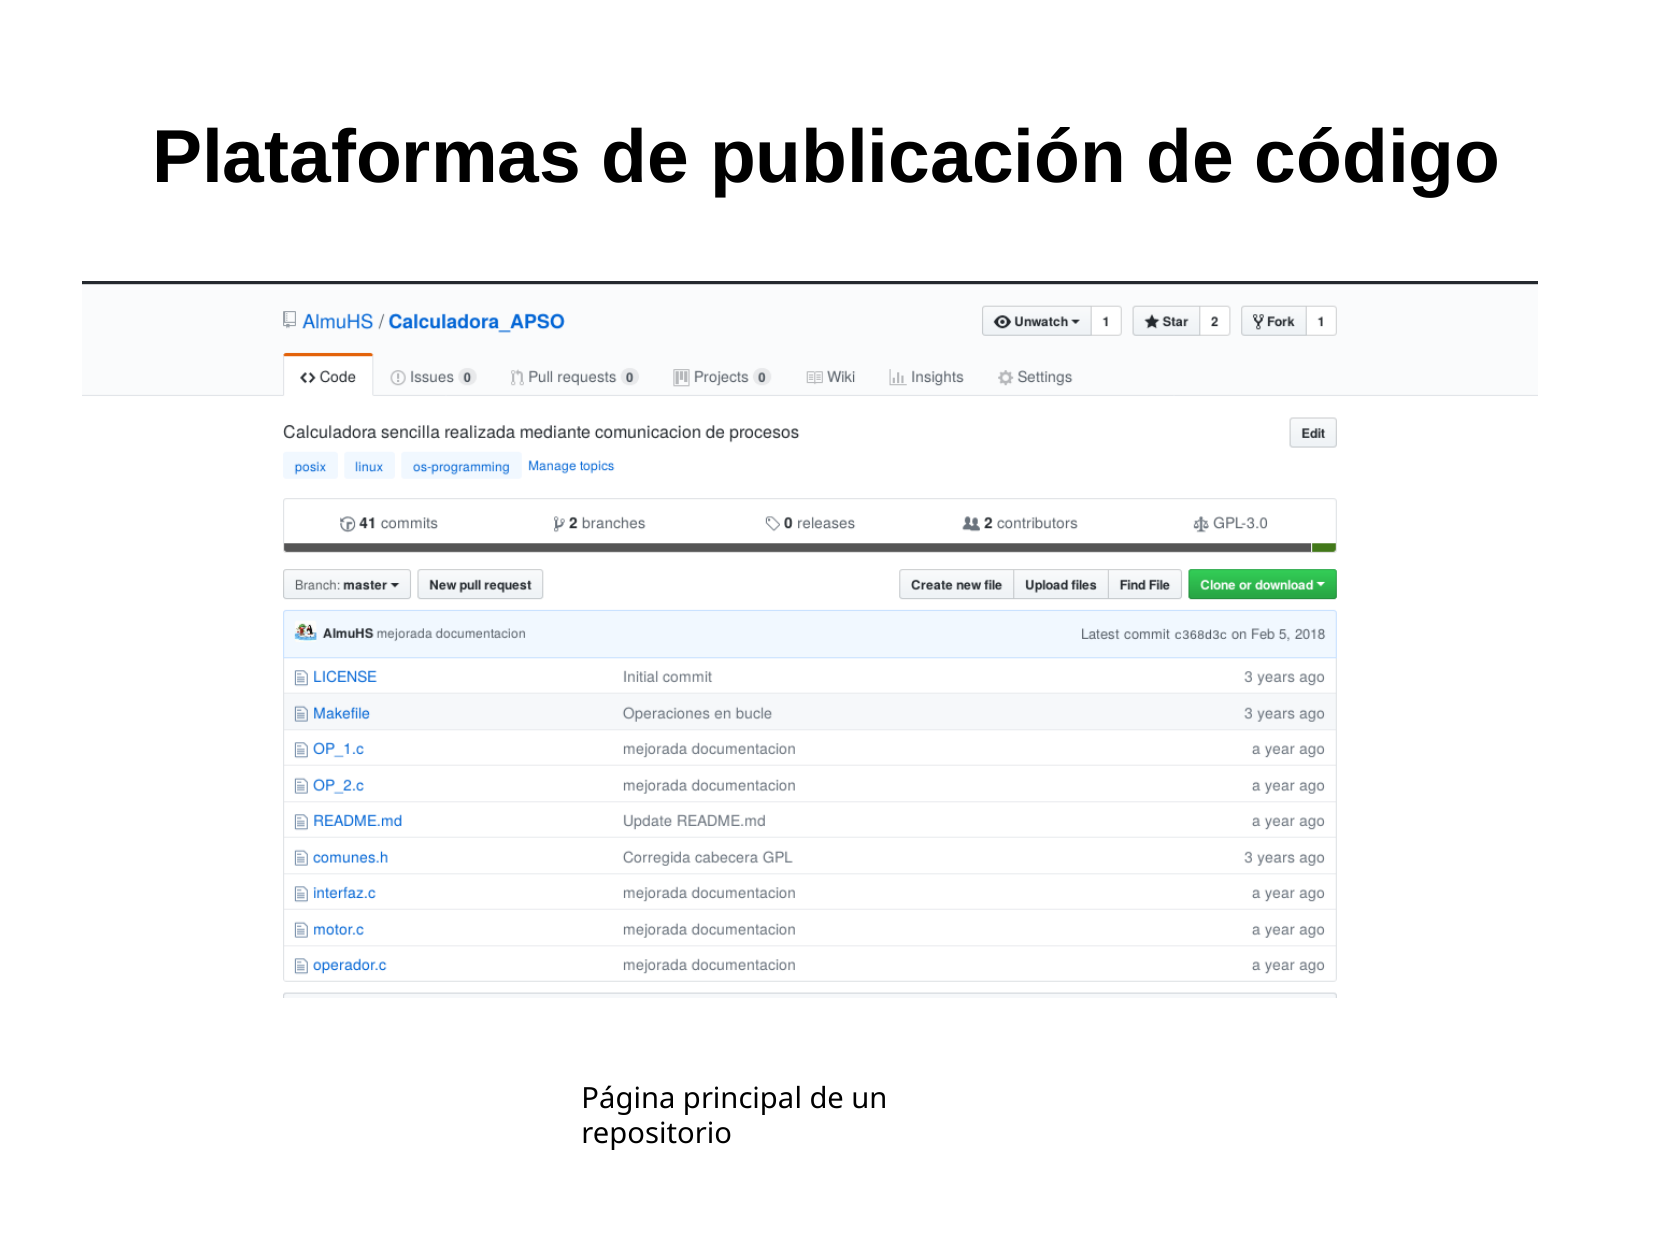

Plataformas de publicación de código
Página principal de un repositorio